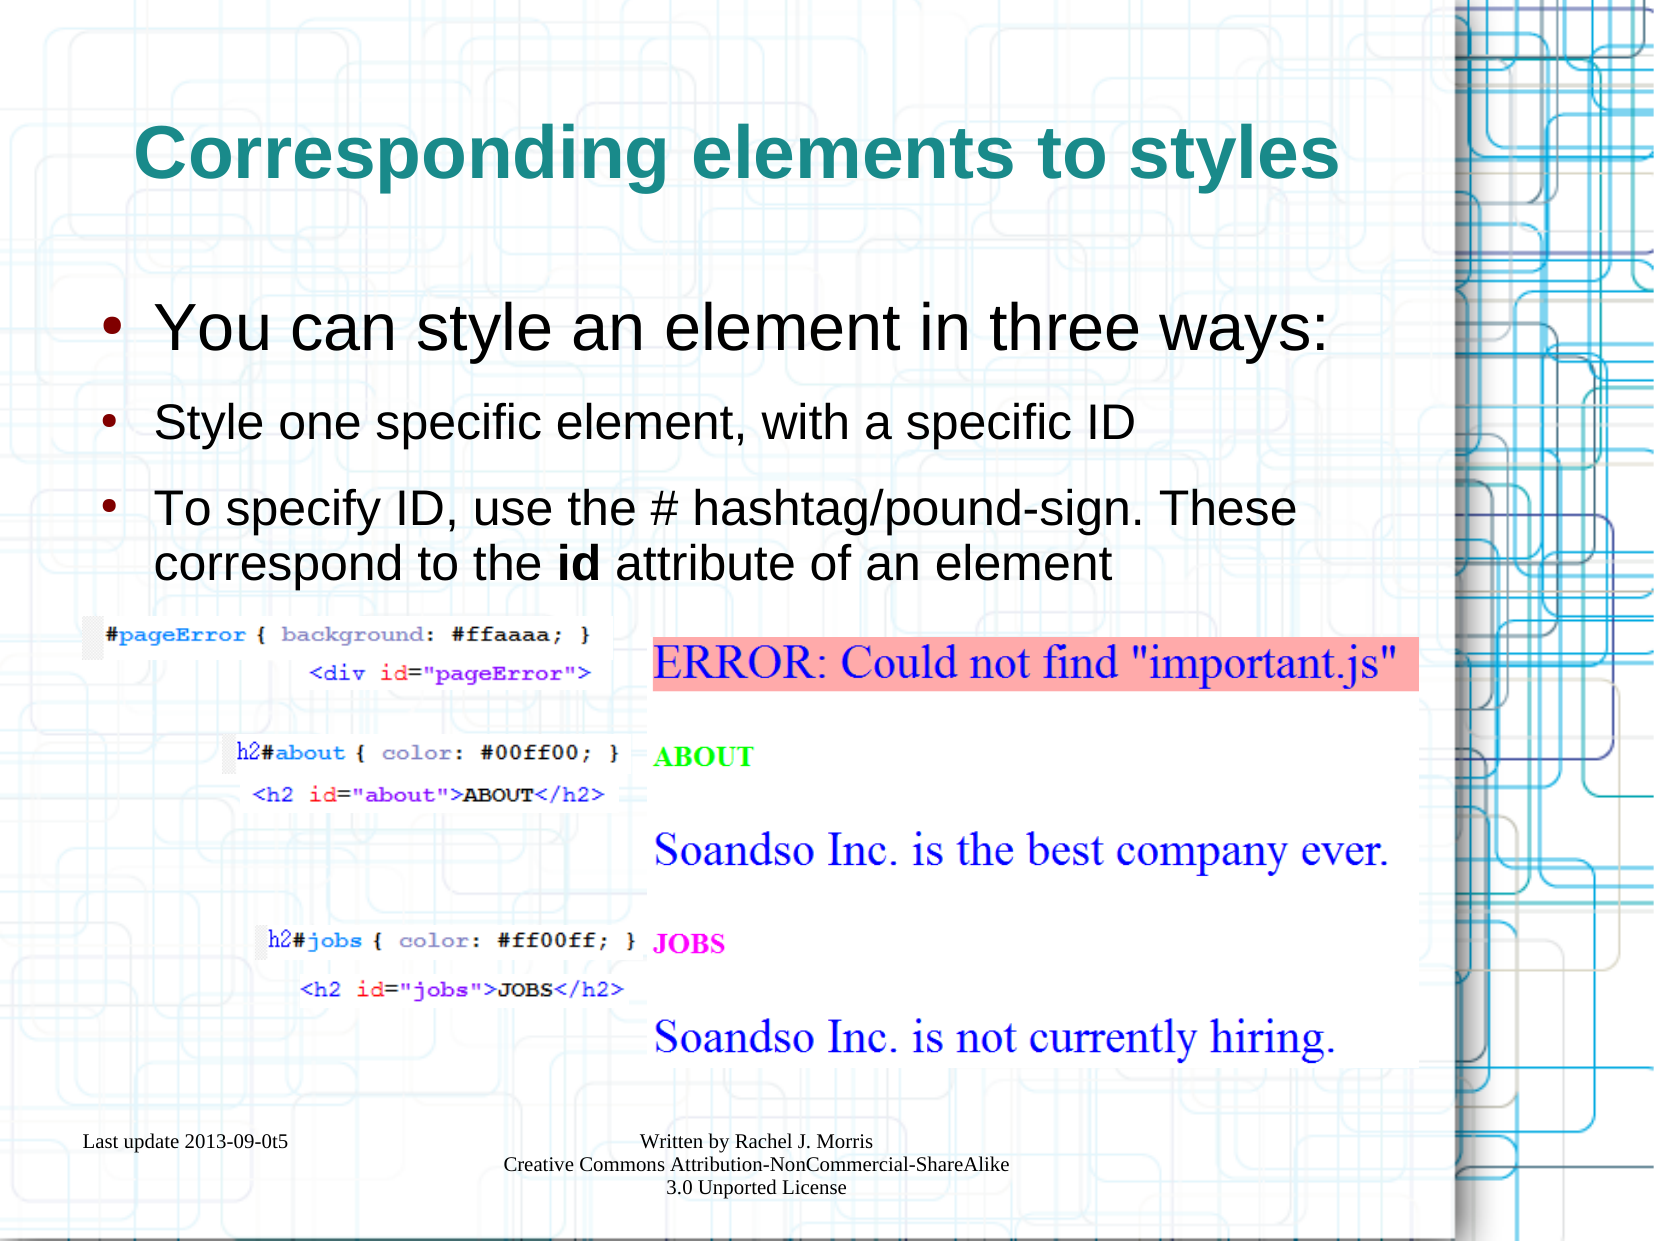

# Corresponding elements to styles
You can style an element in three ways:
Style one specific element, with a specific ID
To specify ID, use the # hashtag/pound-sign. These correspond to the id attribute of an element